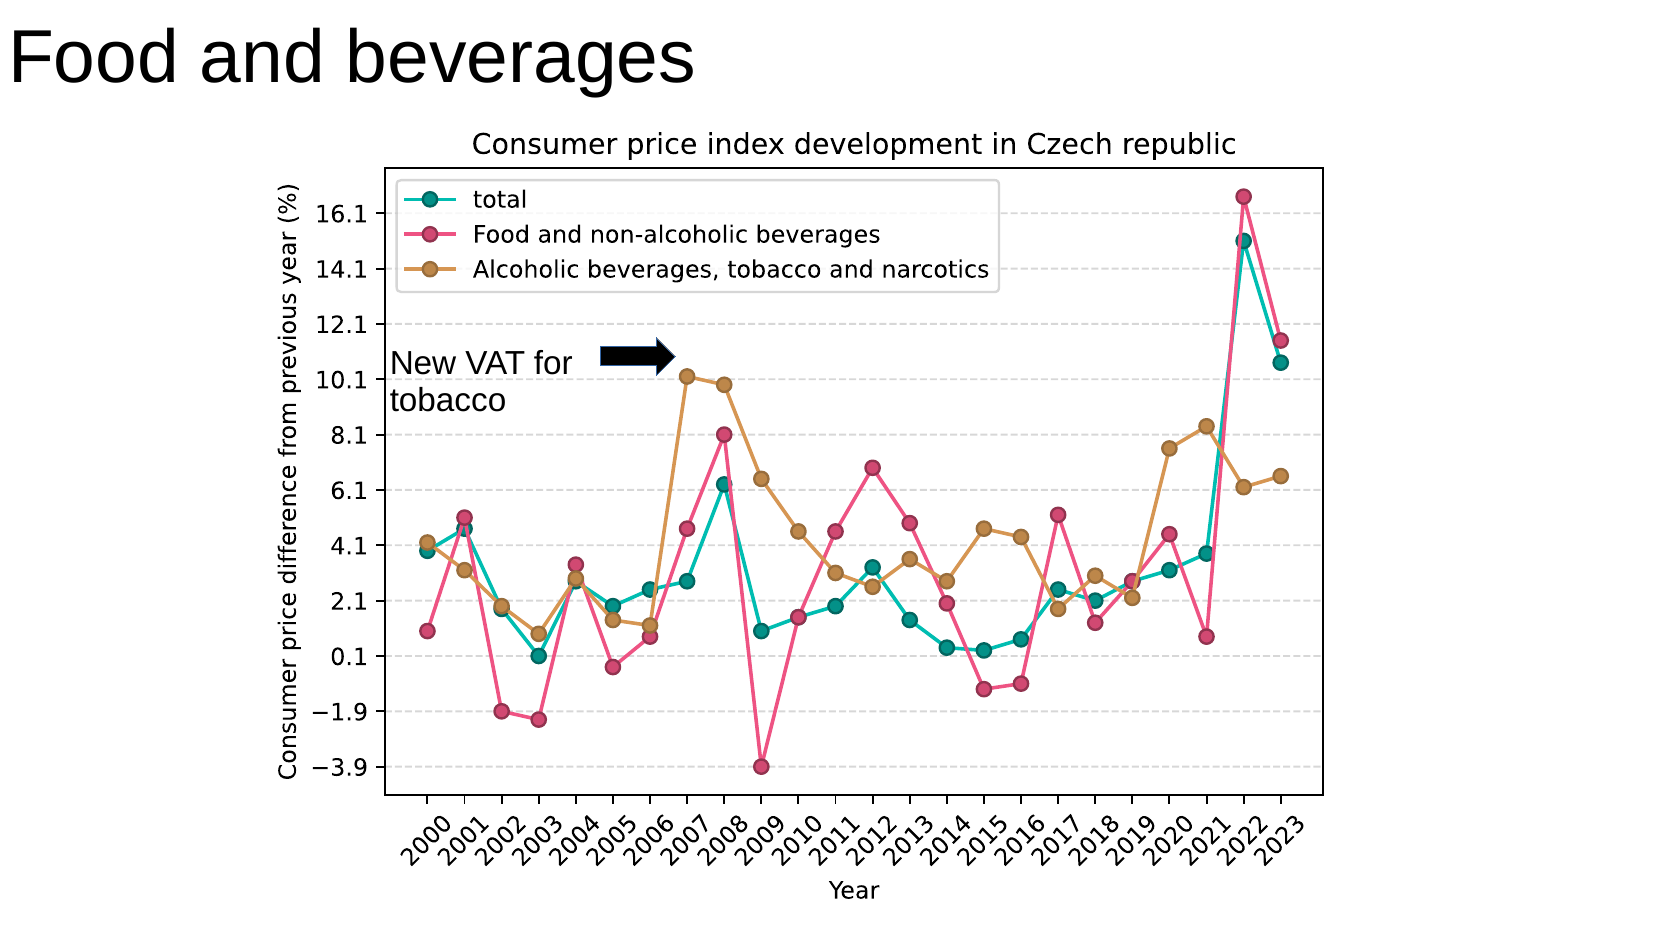

# Food and beverages
New VAT for tobacco